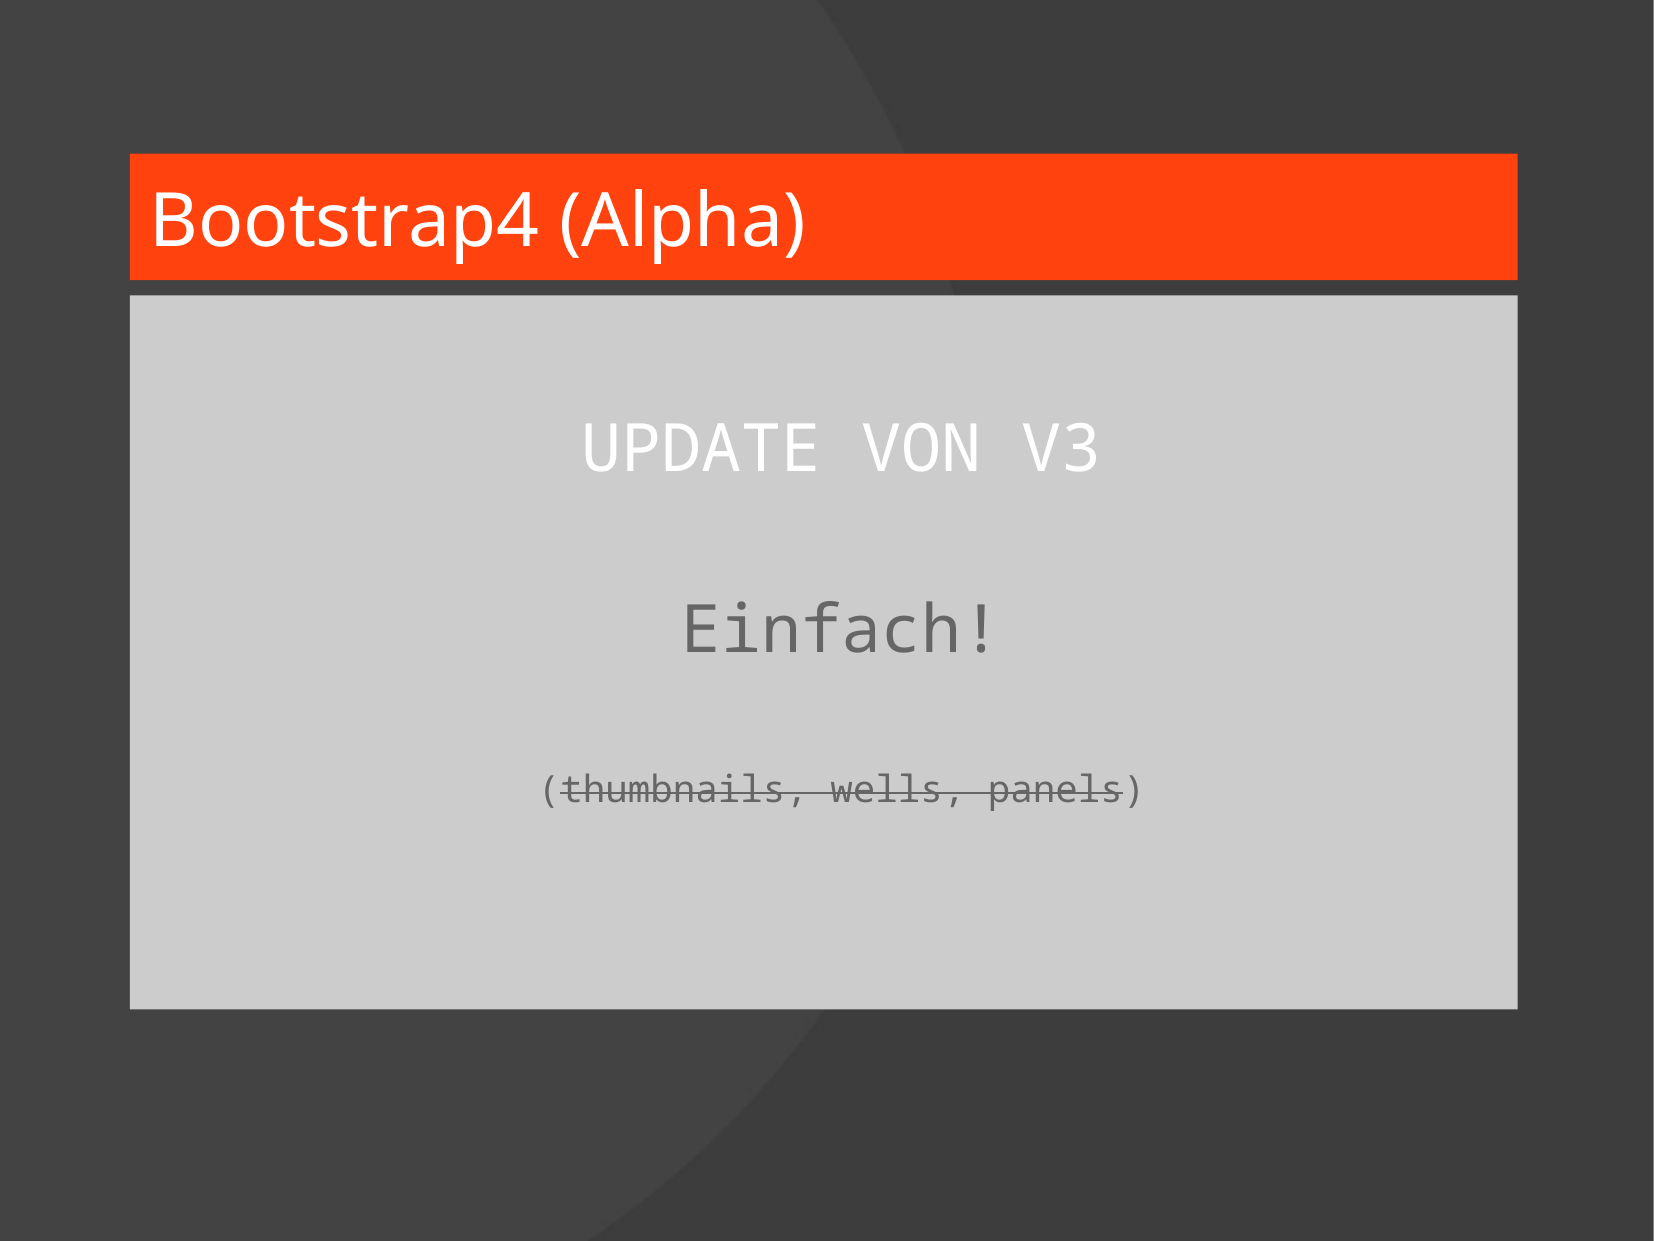

# Bootstrap4 (Alpha)
UPDATE VON V3
Einfach!
(thumbnails, wells, panels)